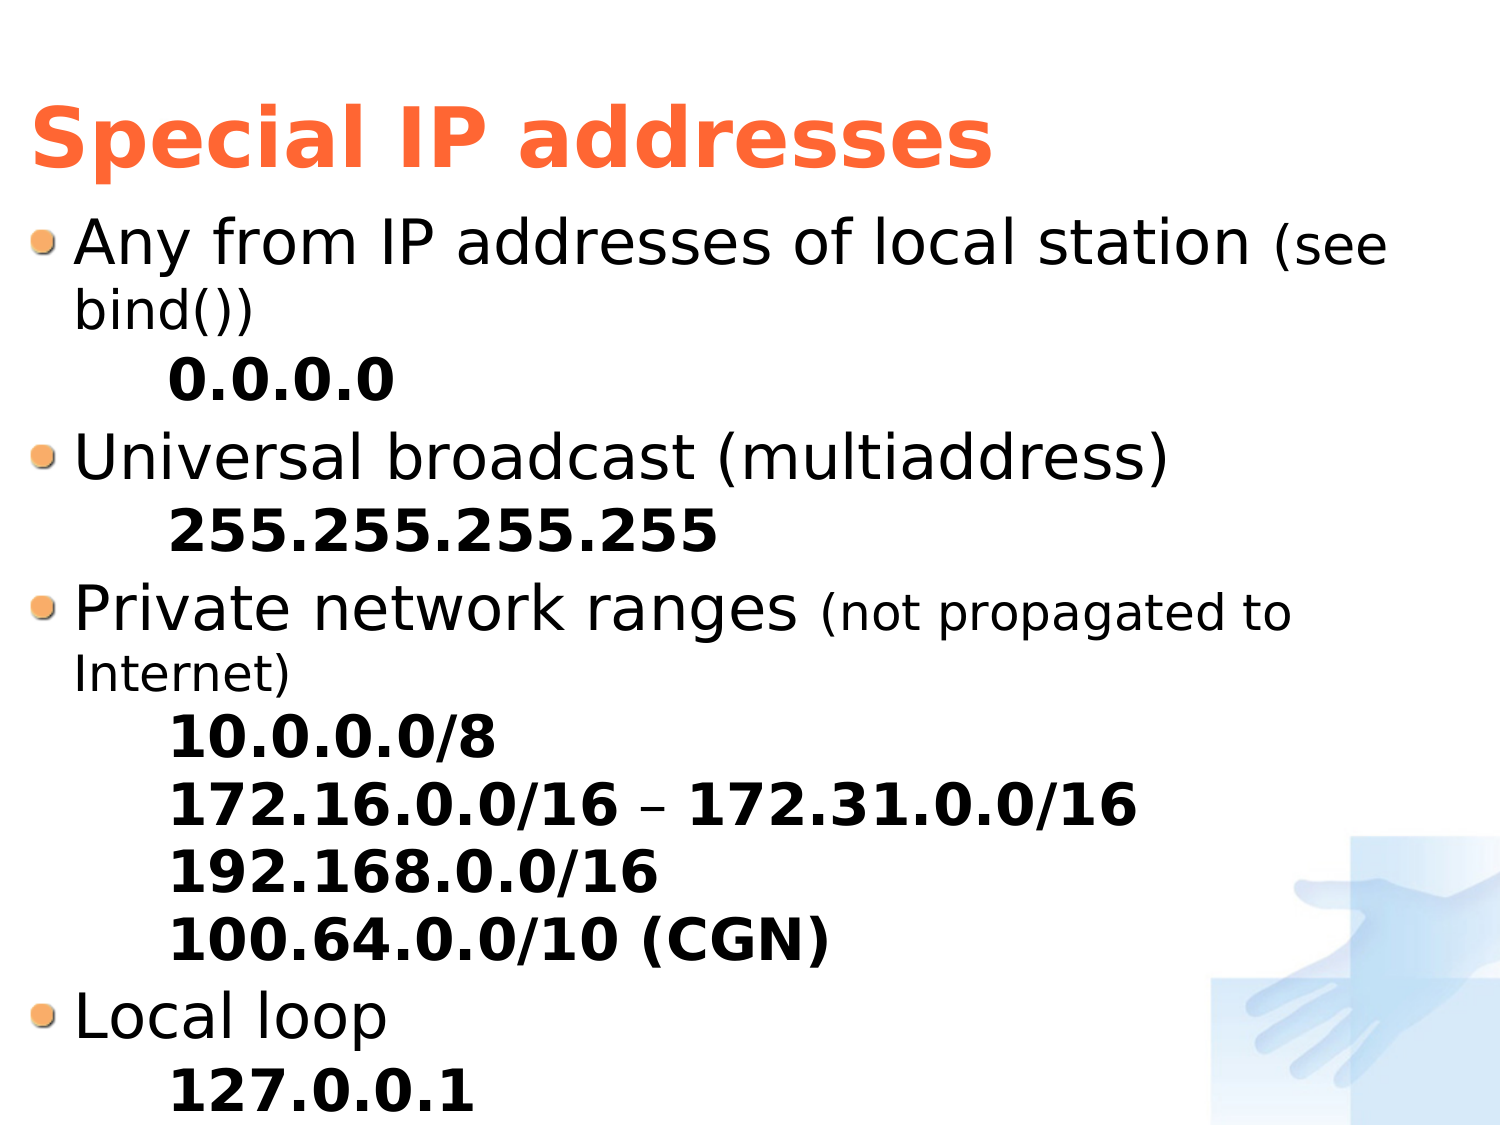

# Special IP addresses
Any from IP addresses of local station (see bind())
	0.0.0.0
Universal broadcast (multiaddress)
	255.255.255.255
Private network ranges (not propagated to Internet)
	10.0.0.0/8
	172.16.0.0/16 – 172.31.0.0/16
	192.168.0.0/16
	100.64.0.0/10 (CGN)
Local loop
	127.0.0.1